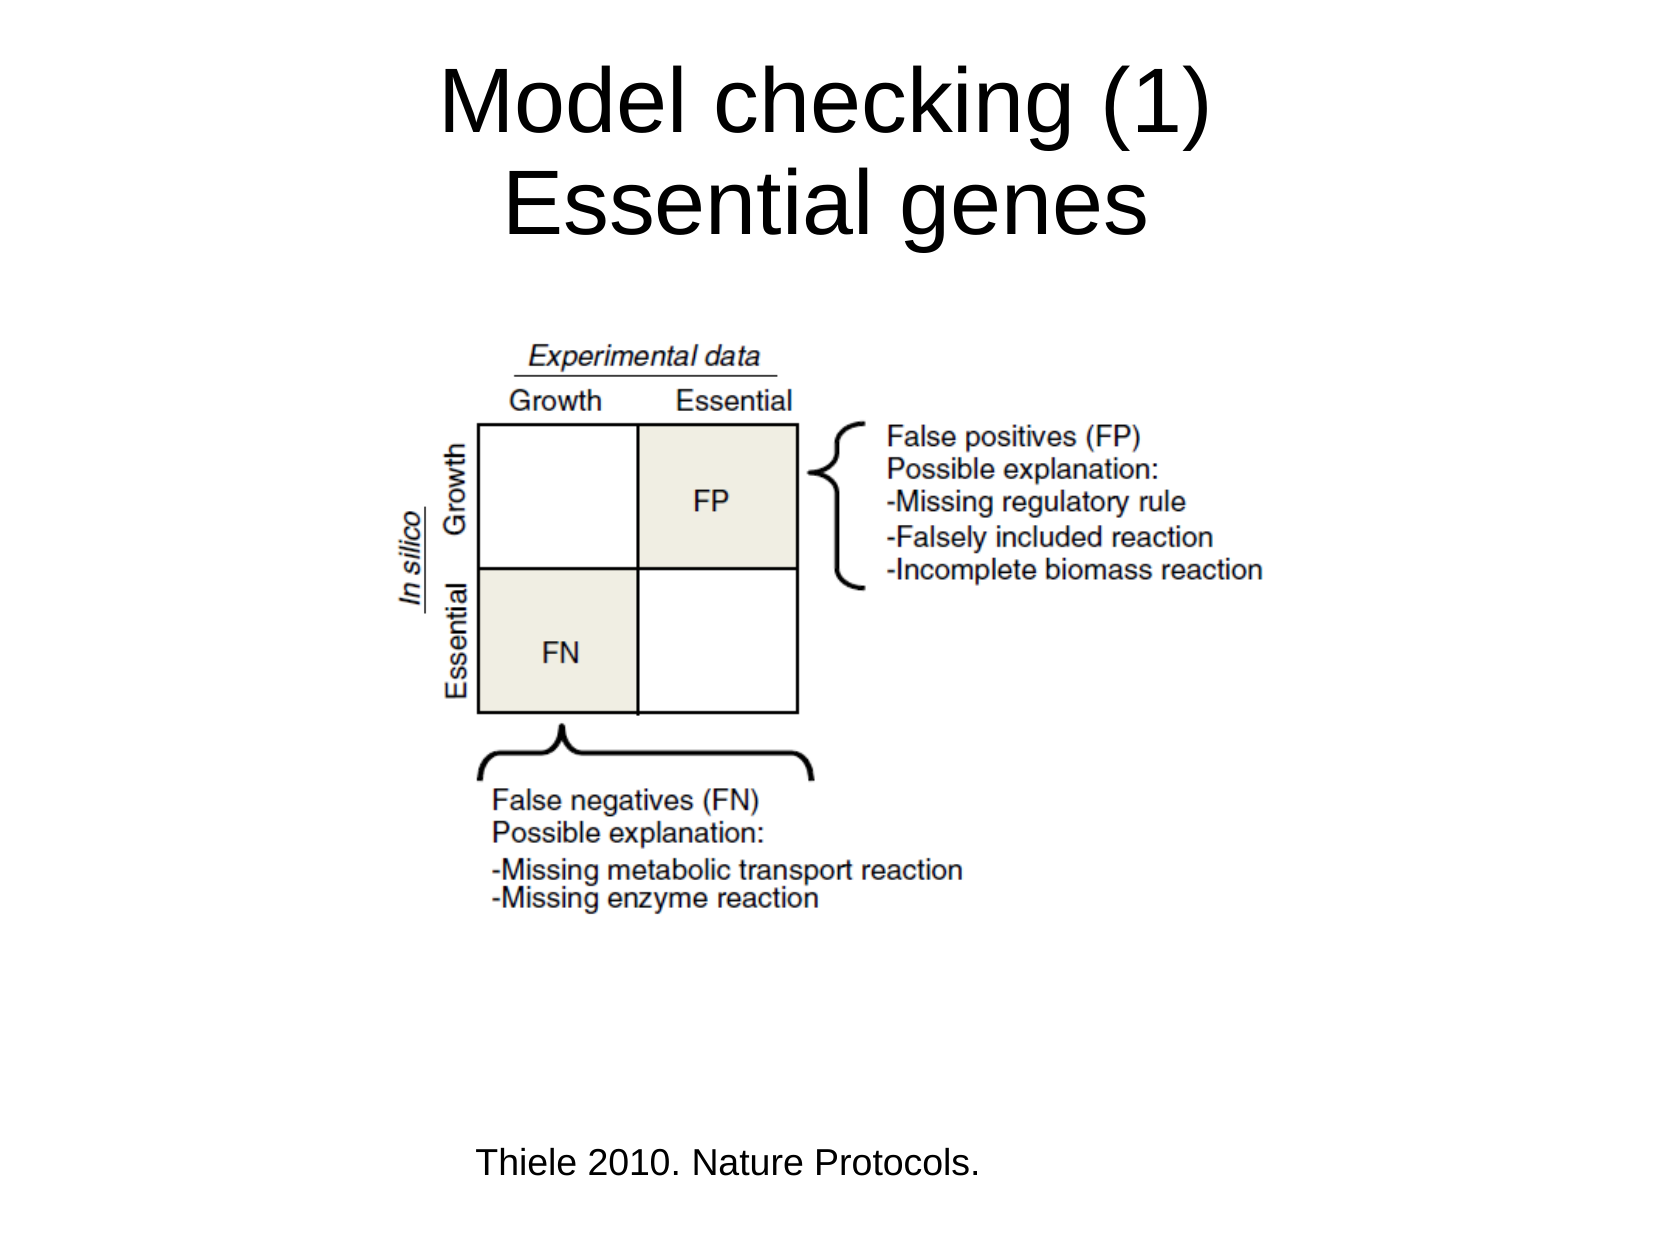

# Model checking (1) Essential genes
Thiele 2010. Nature Protocols.